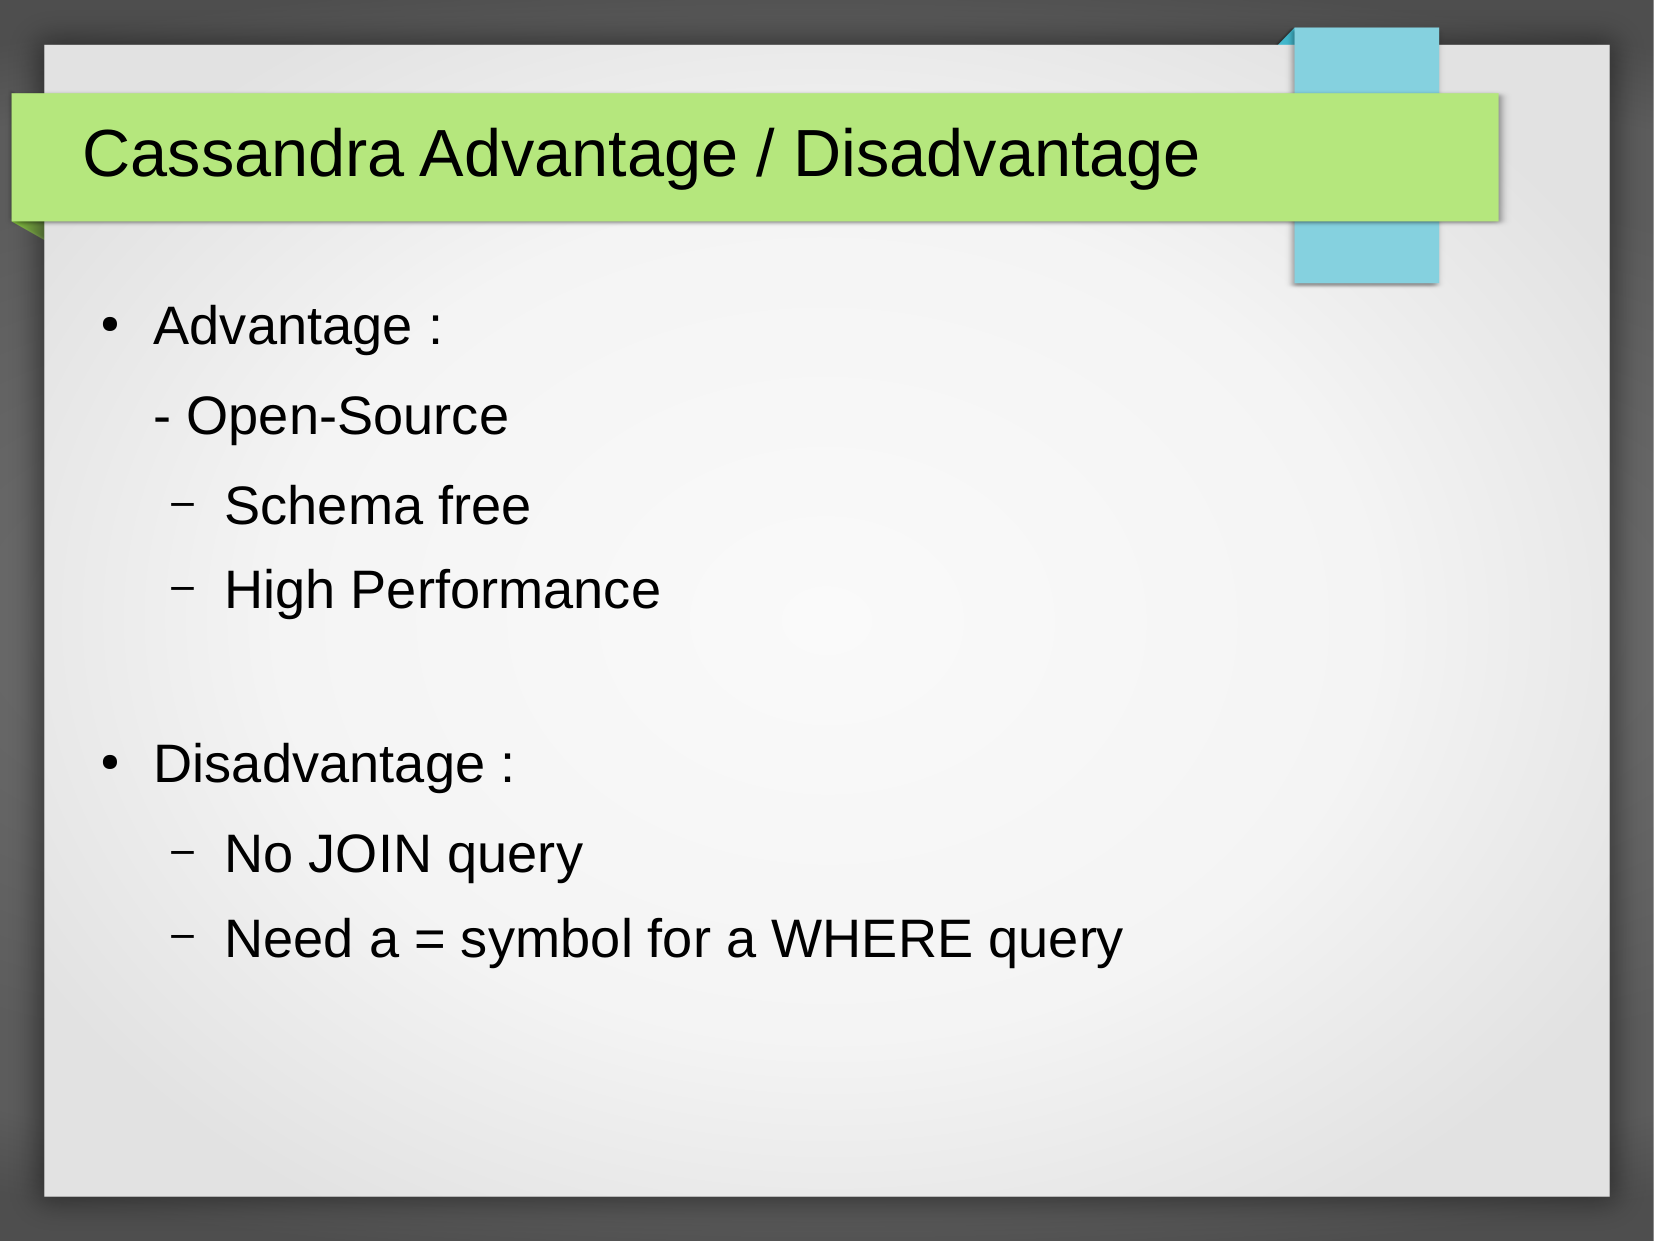

# Cassandra Advantage / Disadvantage
Advantage :
- Open-Source
Schema free
High Performance
Disadvantage :
No JOIN query
Need a = symbol for a WHERE query